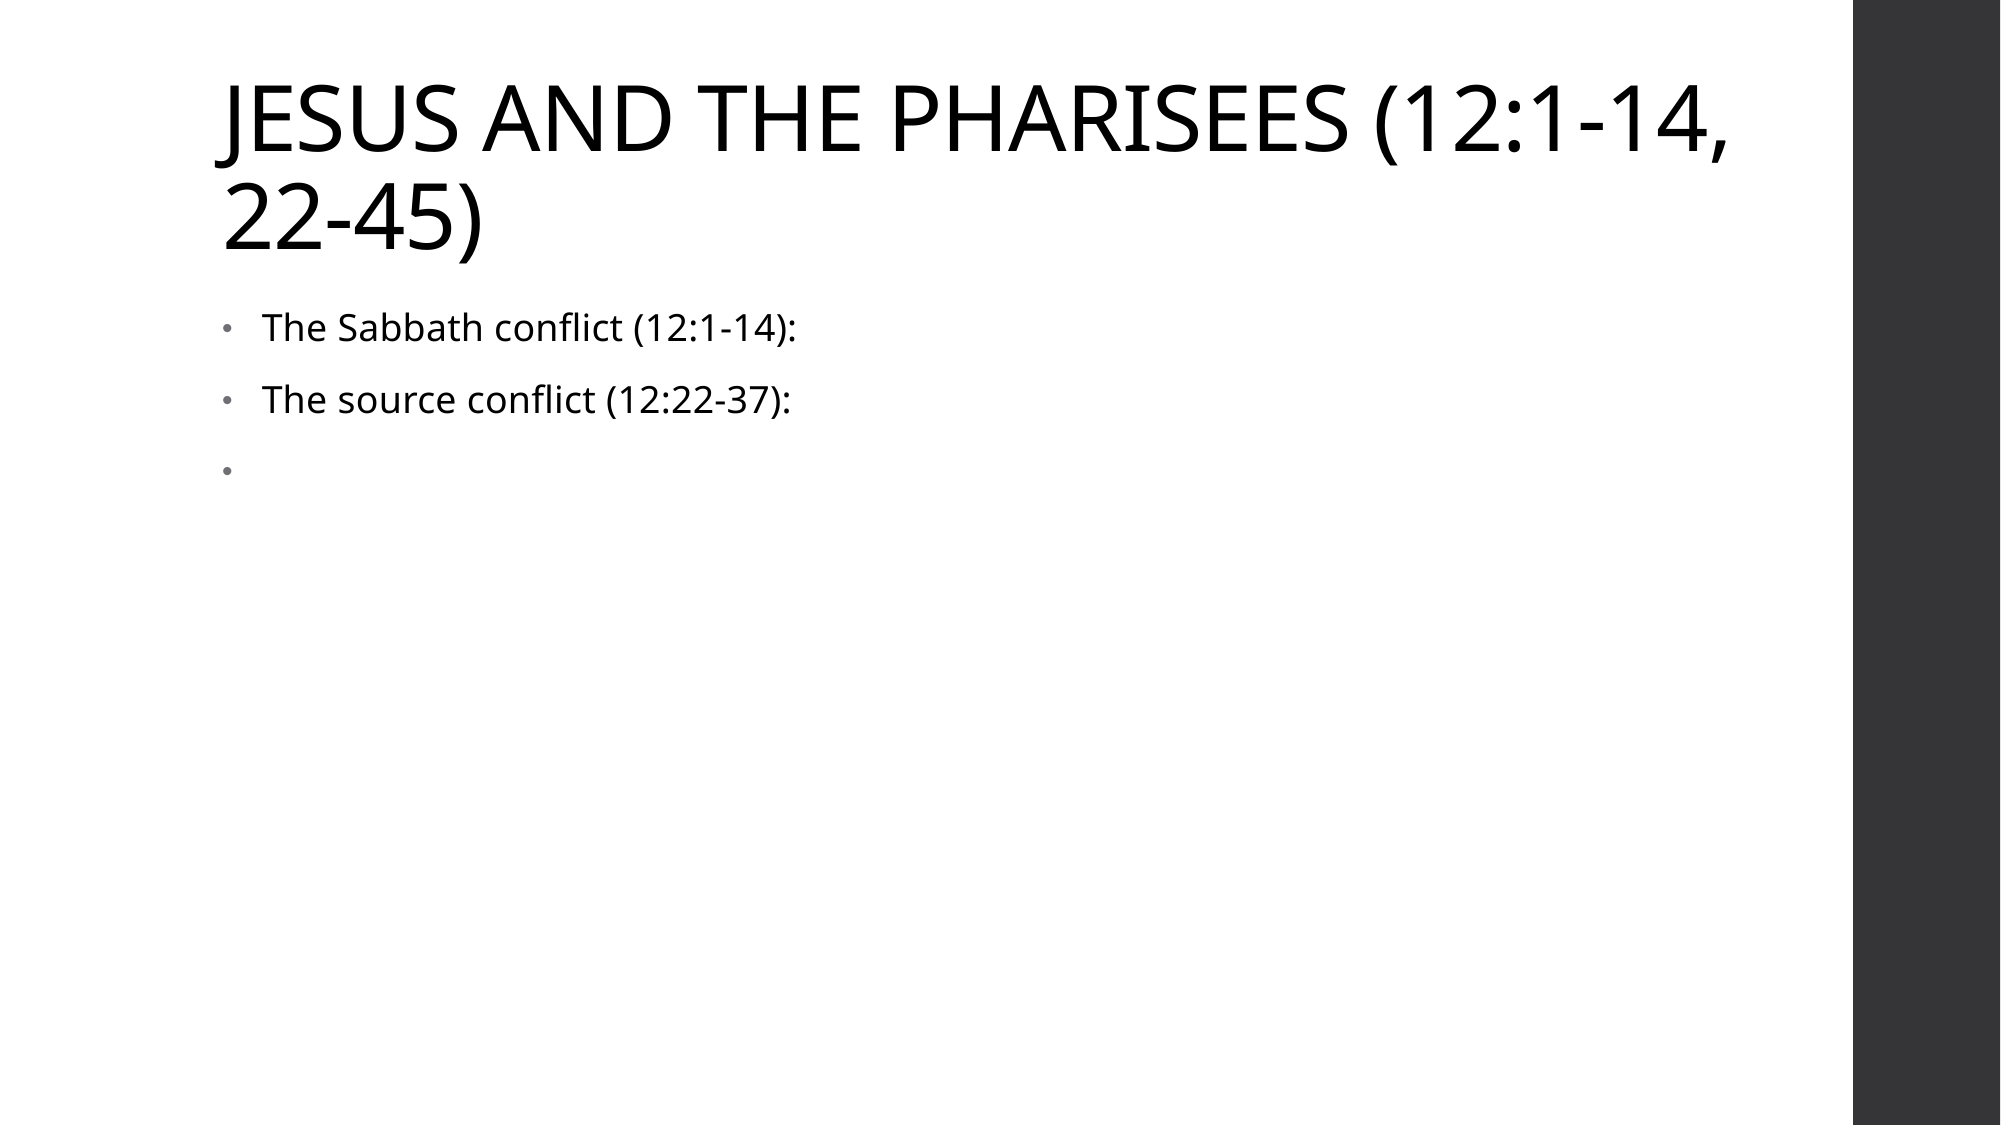

# JESUS AND THE PHARISEES (12:1-14, 22-45)
 The Sabbath conflict (12:1-14):
 The source conflict (12:22-37):